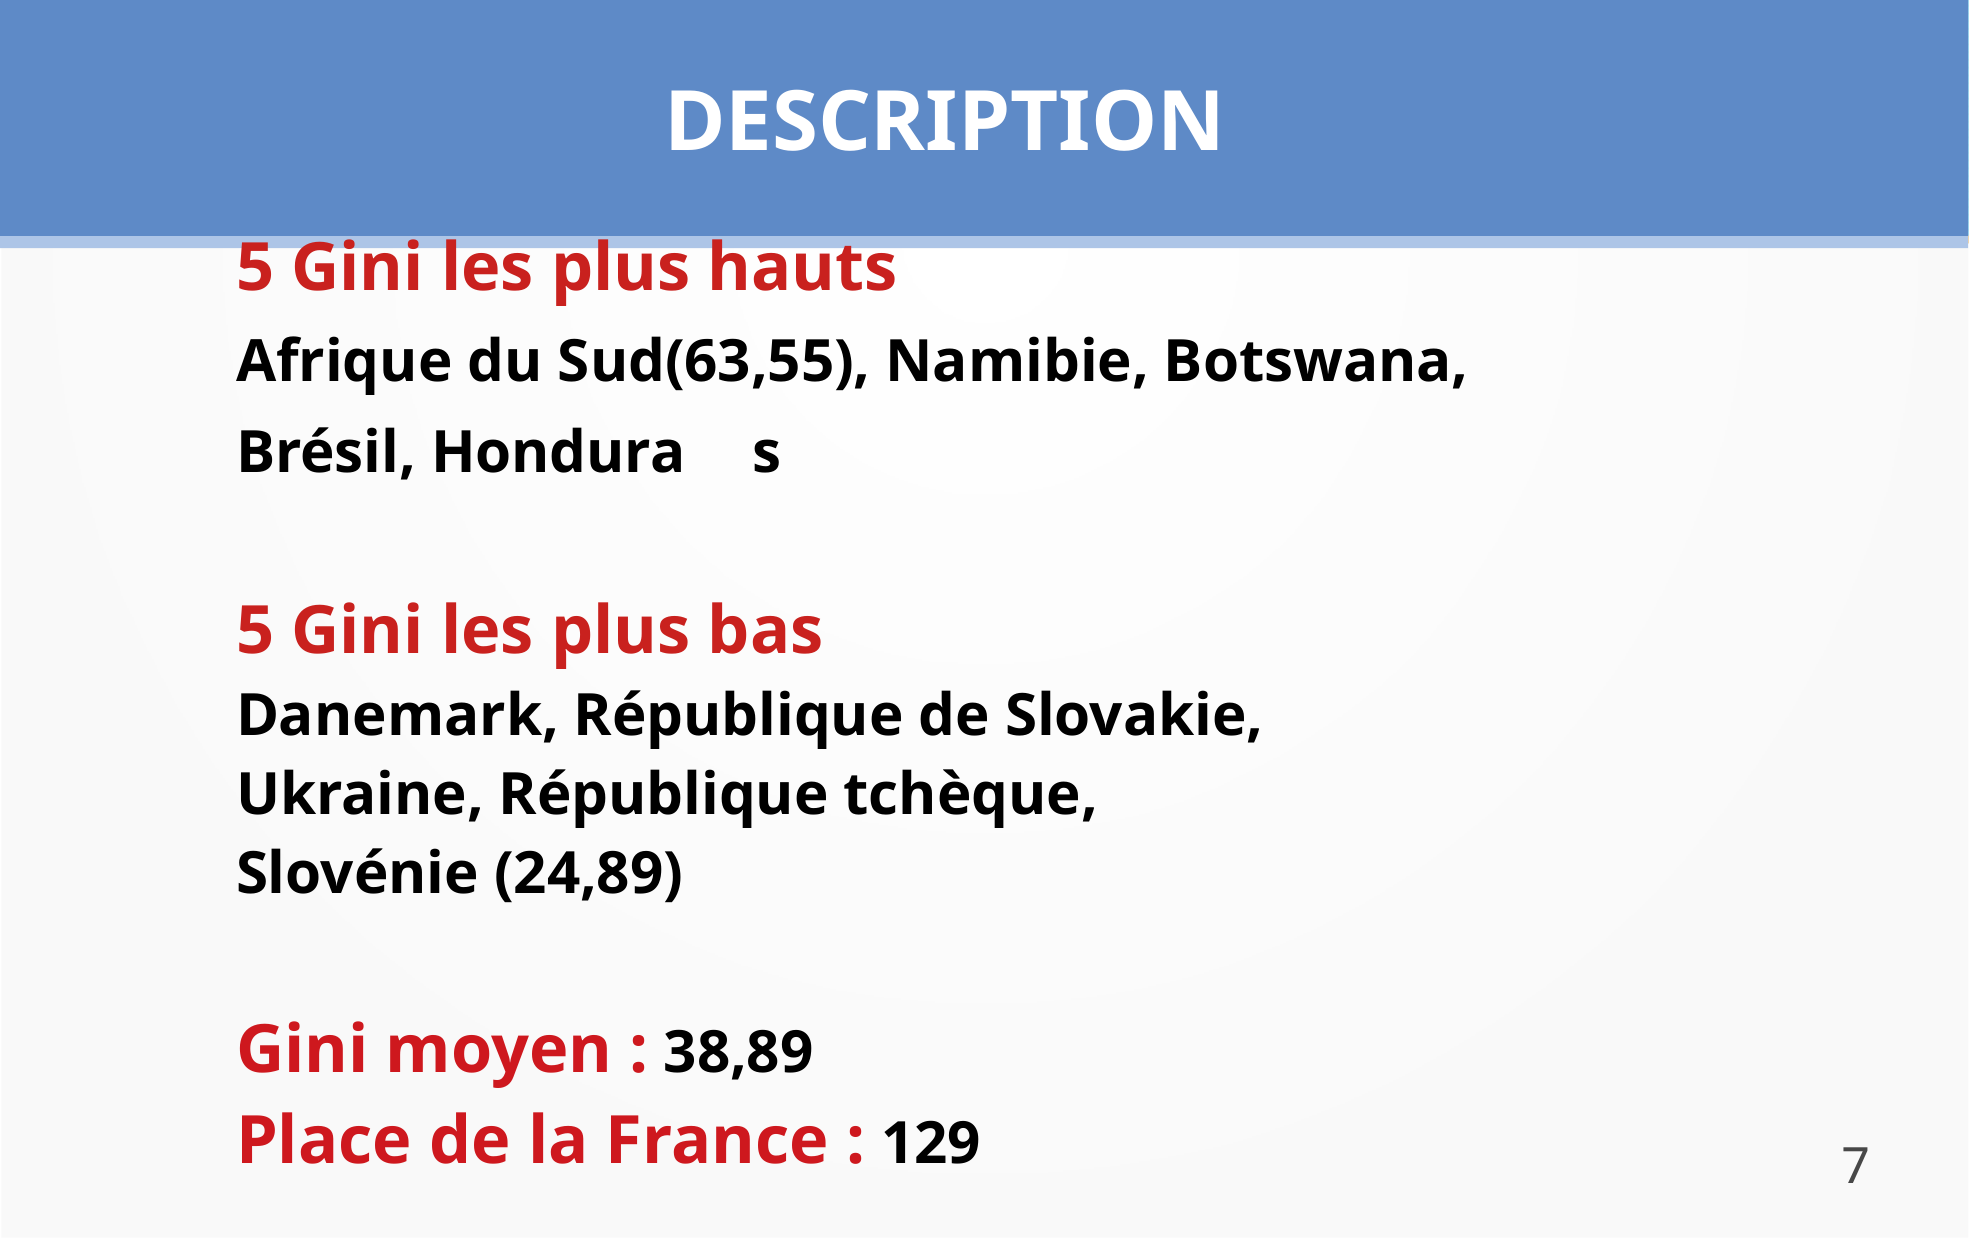

# DESCRIPTION
			5 Gini les plus hauts
			Afrique du Sud(63,55), Namibie, Botswana,
			Brésil, Hondura	s
			5 Gini les plus bas
			Danemark, République de Slovakie,
			Ukraine, République tchèque,
			Slovénie (24,89)
			Gini moyen : 38,89
			Place de la France : 129
7